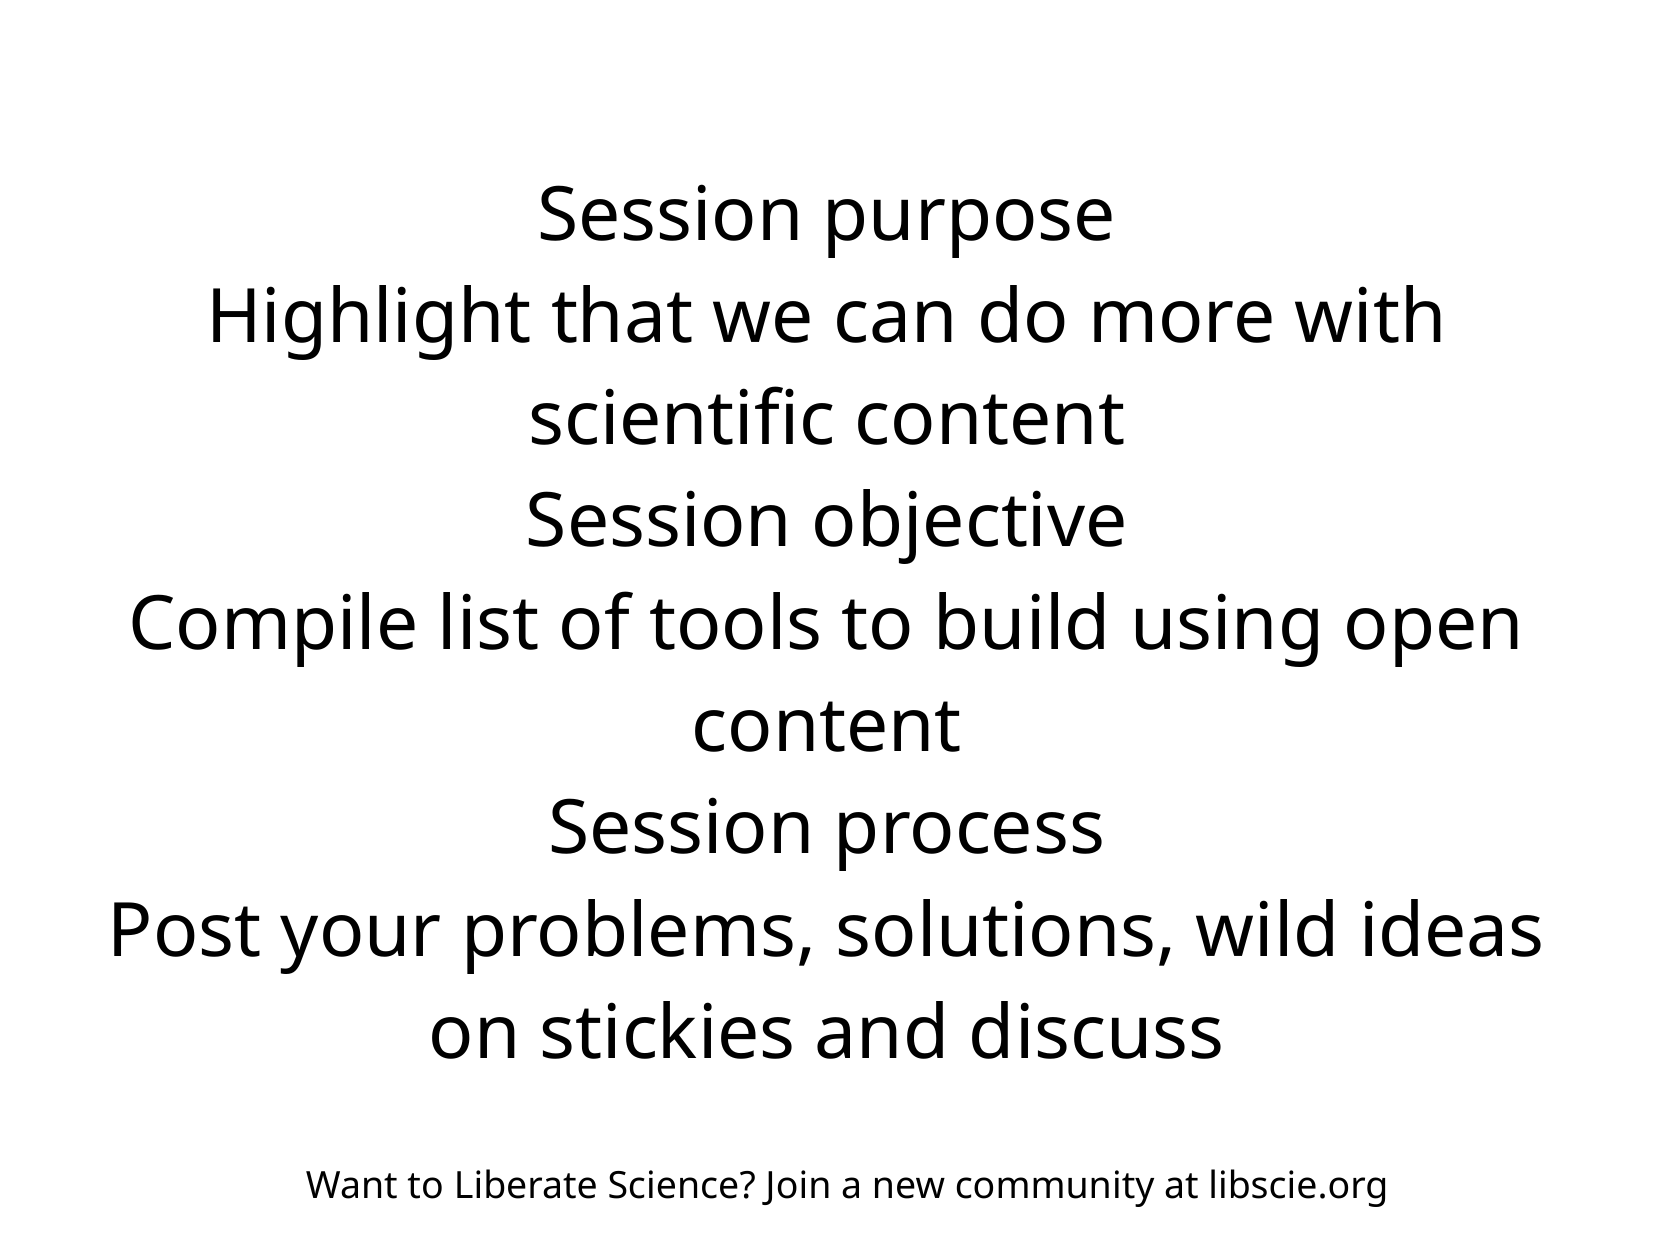

# Session purpose Highlight that we can do more with scientific content Session objective Compile list of tools to build using open content Session process Post your problems, solutions, wild ideas on stickies and discuss